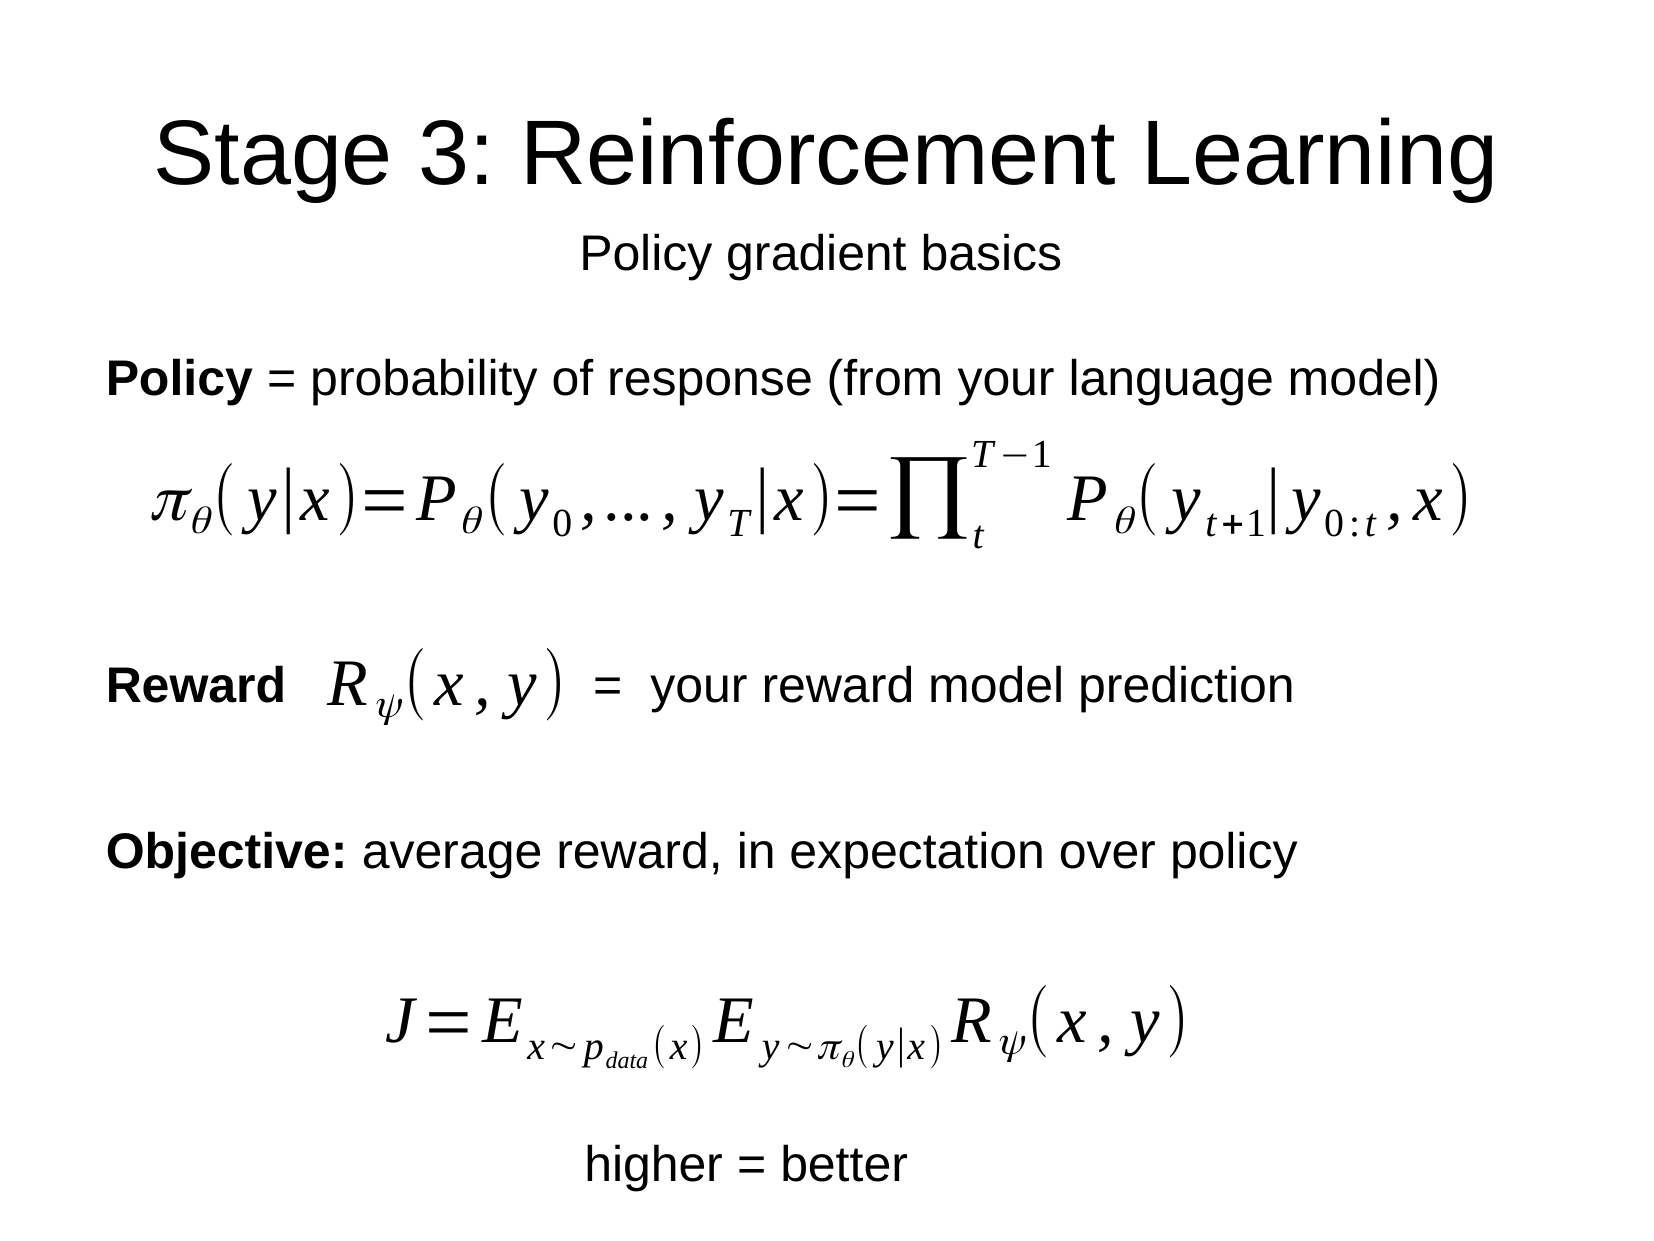

# Stage 3: Reinforcement Learning
Policy gradient basics
Policy = probability of response (from your language model)
Reward = your reward model prediction
Objective: average reward, in expectation over policy
higher = better